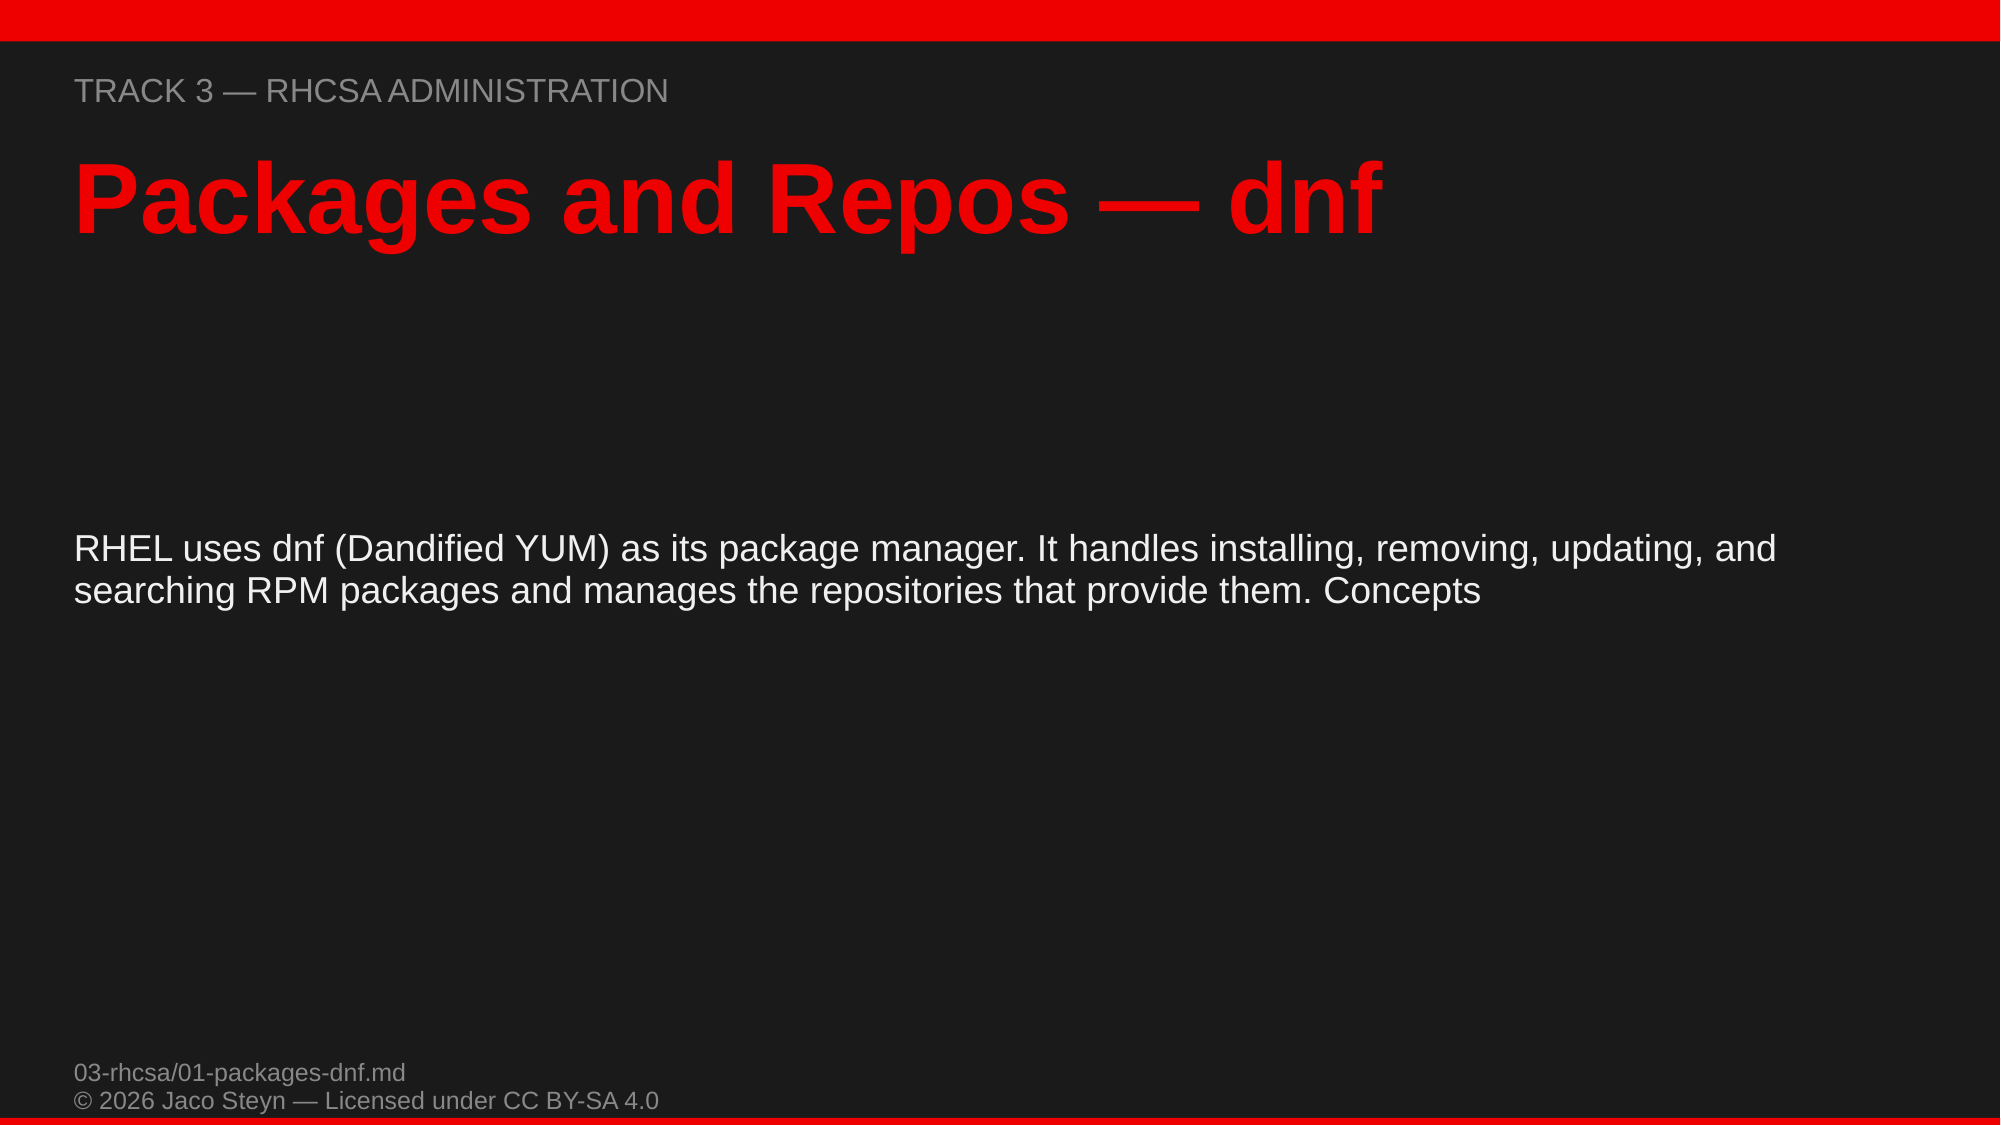

TRACK 3 — RHCSA ADMINISTRATION
Packages and Repos — dnf
RHEL uses dnf (Dandified YUM) as its package manager. It handles installing, removing, updating, and searching RPM packages and manages the repositories that provide them. Concepts
03-rhcsa/01-packages-dnf.md
© 2026 Jaco Steyn — Licensed under CC BY-SA 4.0